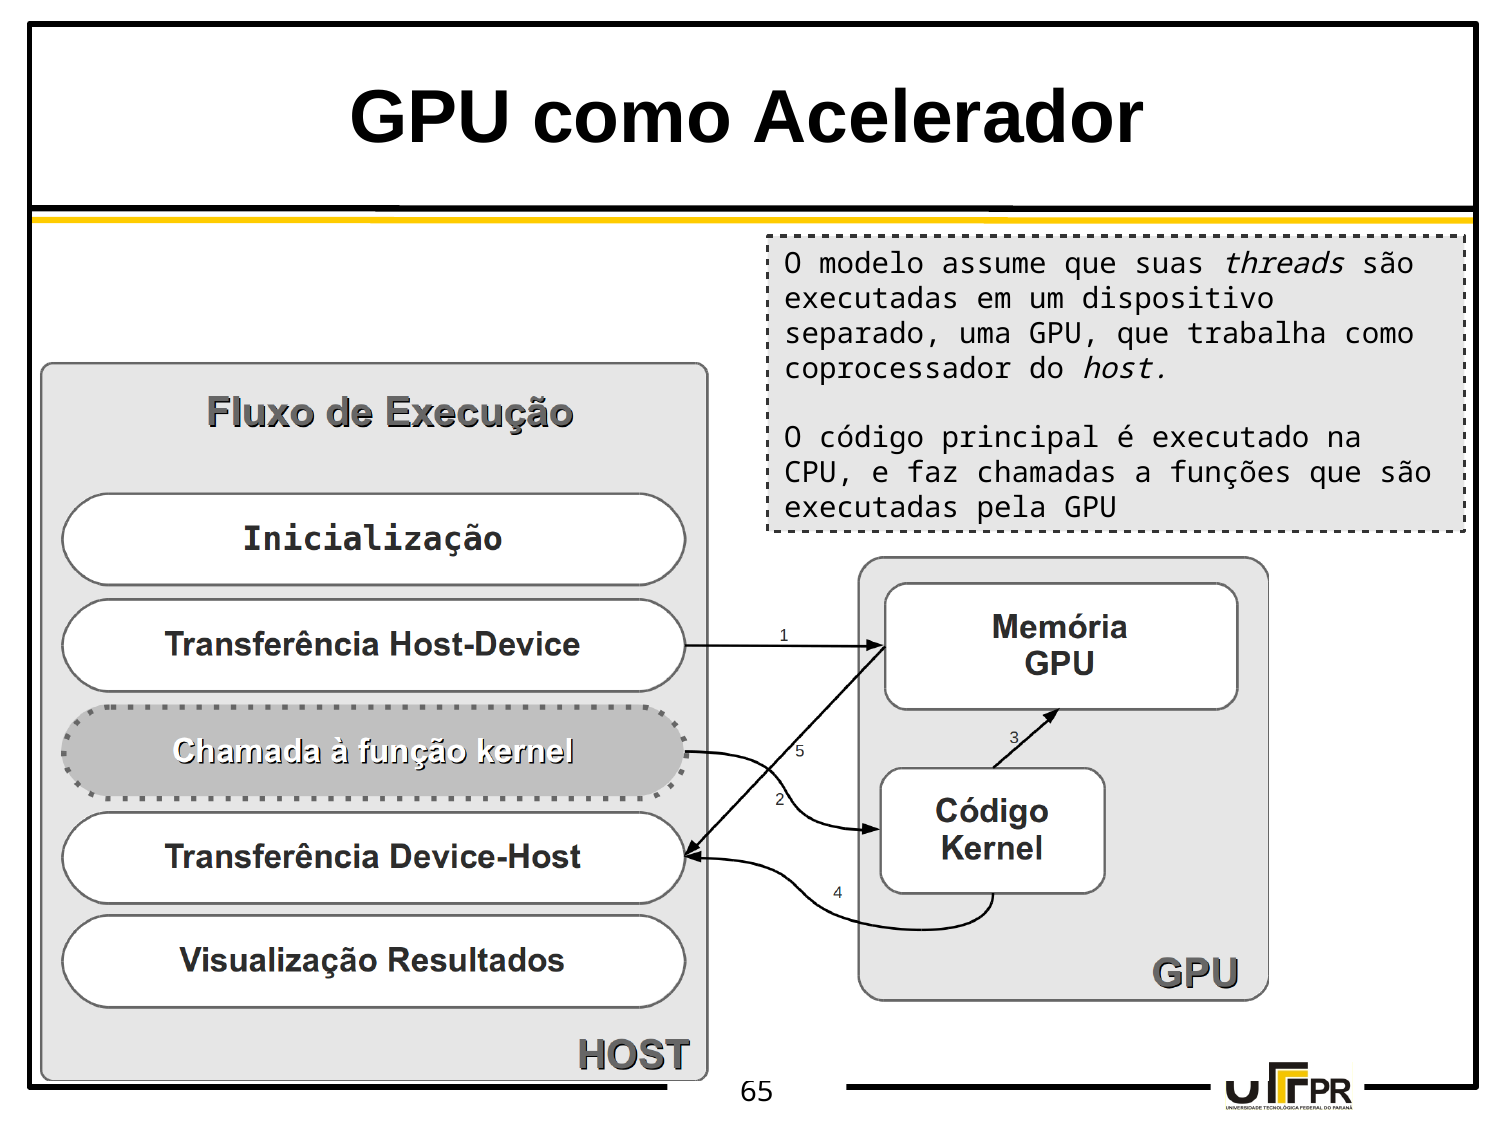

# GPU como Acelerador
O modelo assume que suas threads são executadas em um dispositivo separado, uma GPU, que trabalha como coprocessador do host.
O código principal é executado na CPU, e faz chamadas a funções que são executadas pela GPU